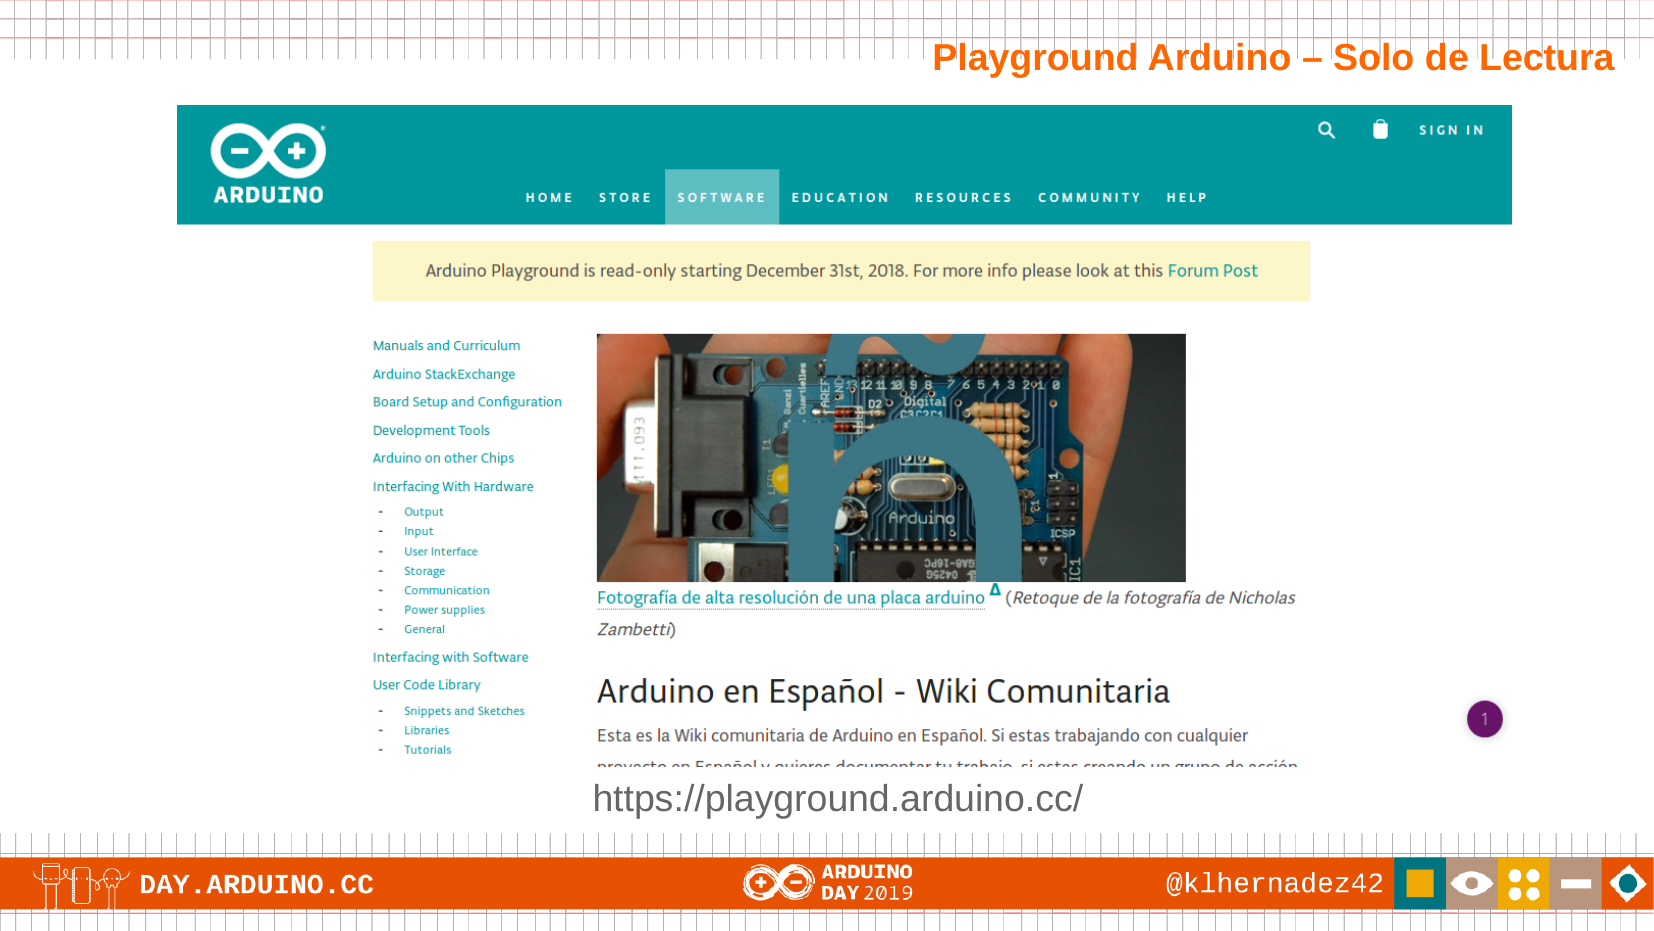

Playground Arduino – Solo de Lectura
https://playground.arduino.cc/